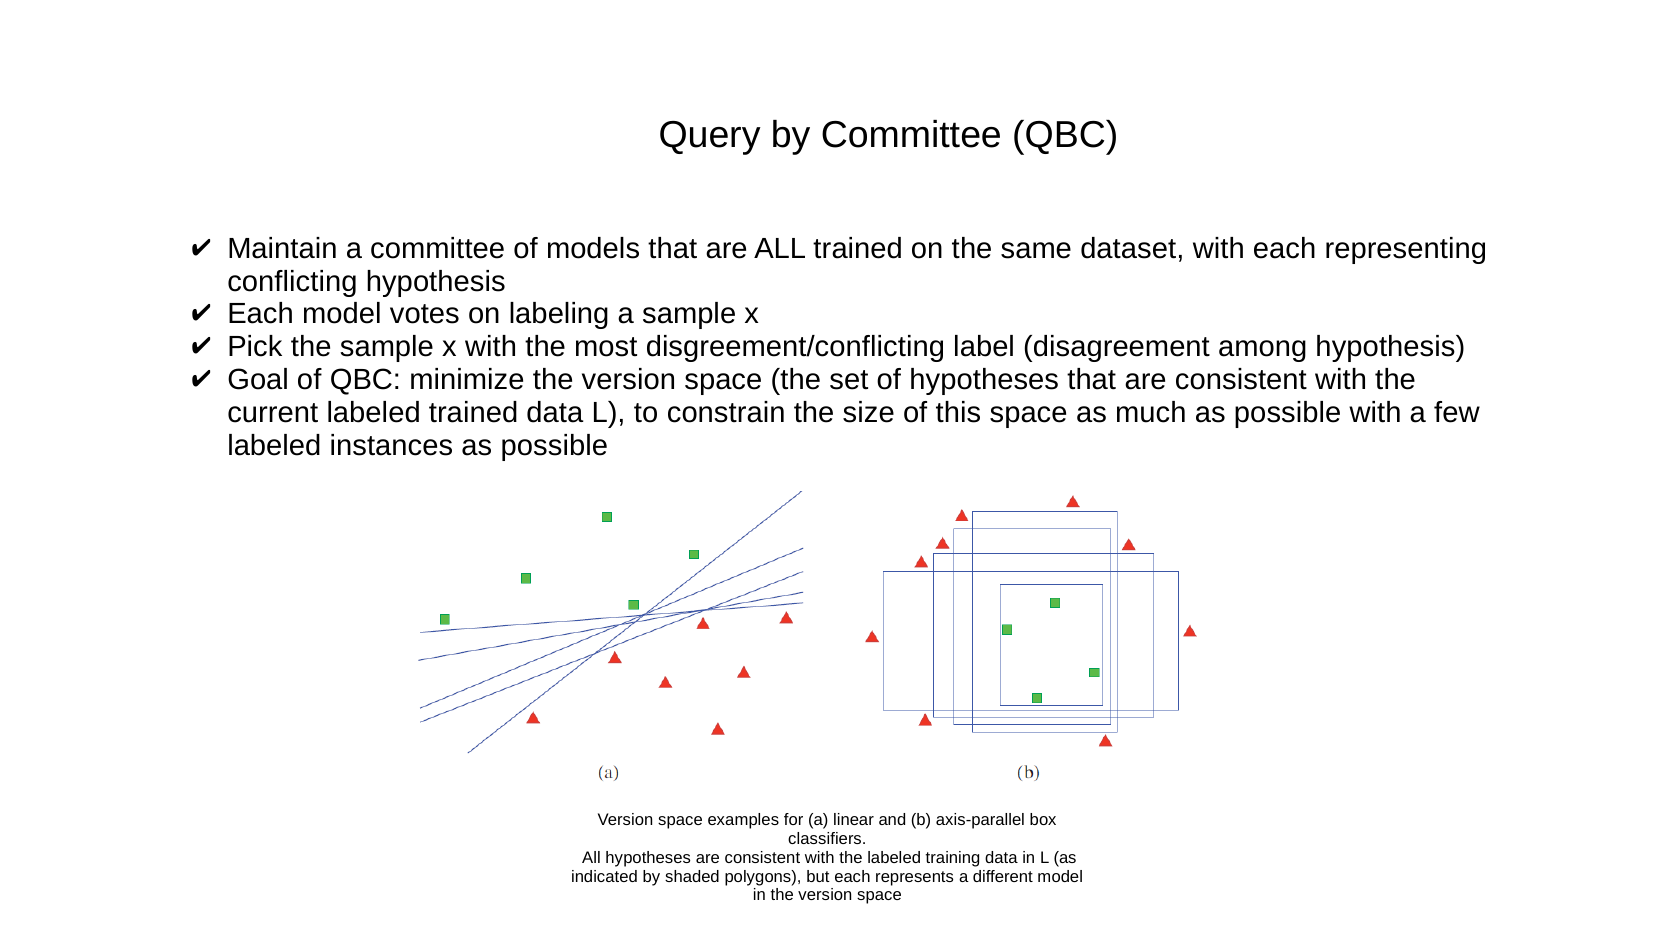

Query by Committee (QBC)
Maintain a committee of models that are ALL trained on the same dataset, with each representing conflicting hypothesis
Each model votes on labeling a sample x
Pick the sample x with the most disgreement/conflicting label (disagreement among hypothesis)
Goal of QBC: minimize the version space (the set of hypotheses that are consistent with the current labeled trained data L), to constrain the size of this space as much as possible with a few labeled instances as possible
Version space examples for (a) linear and (b) axis-parallel box classifiers.
 All hypotheses are consistent with the labeled training data in L (as indicated by shaded polygons), but each represents a different model in the version space
14